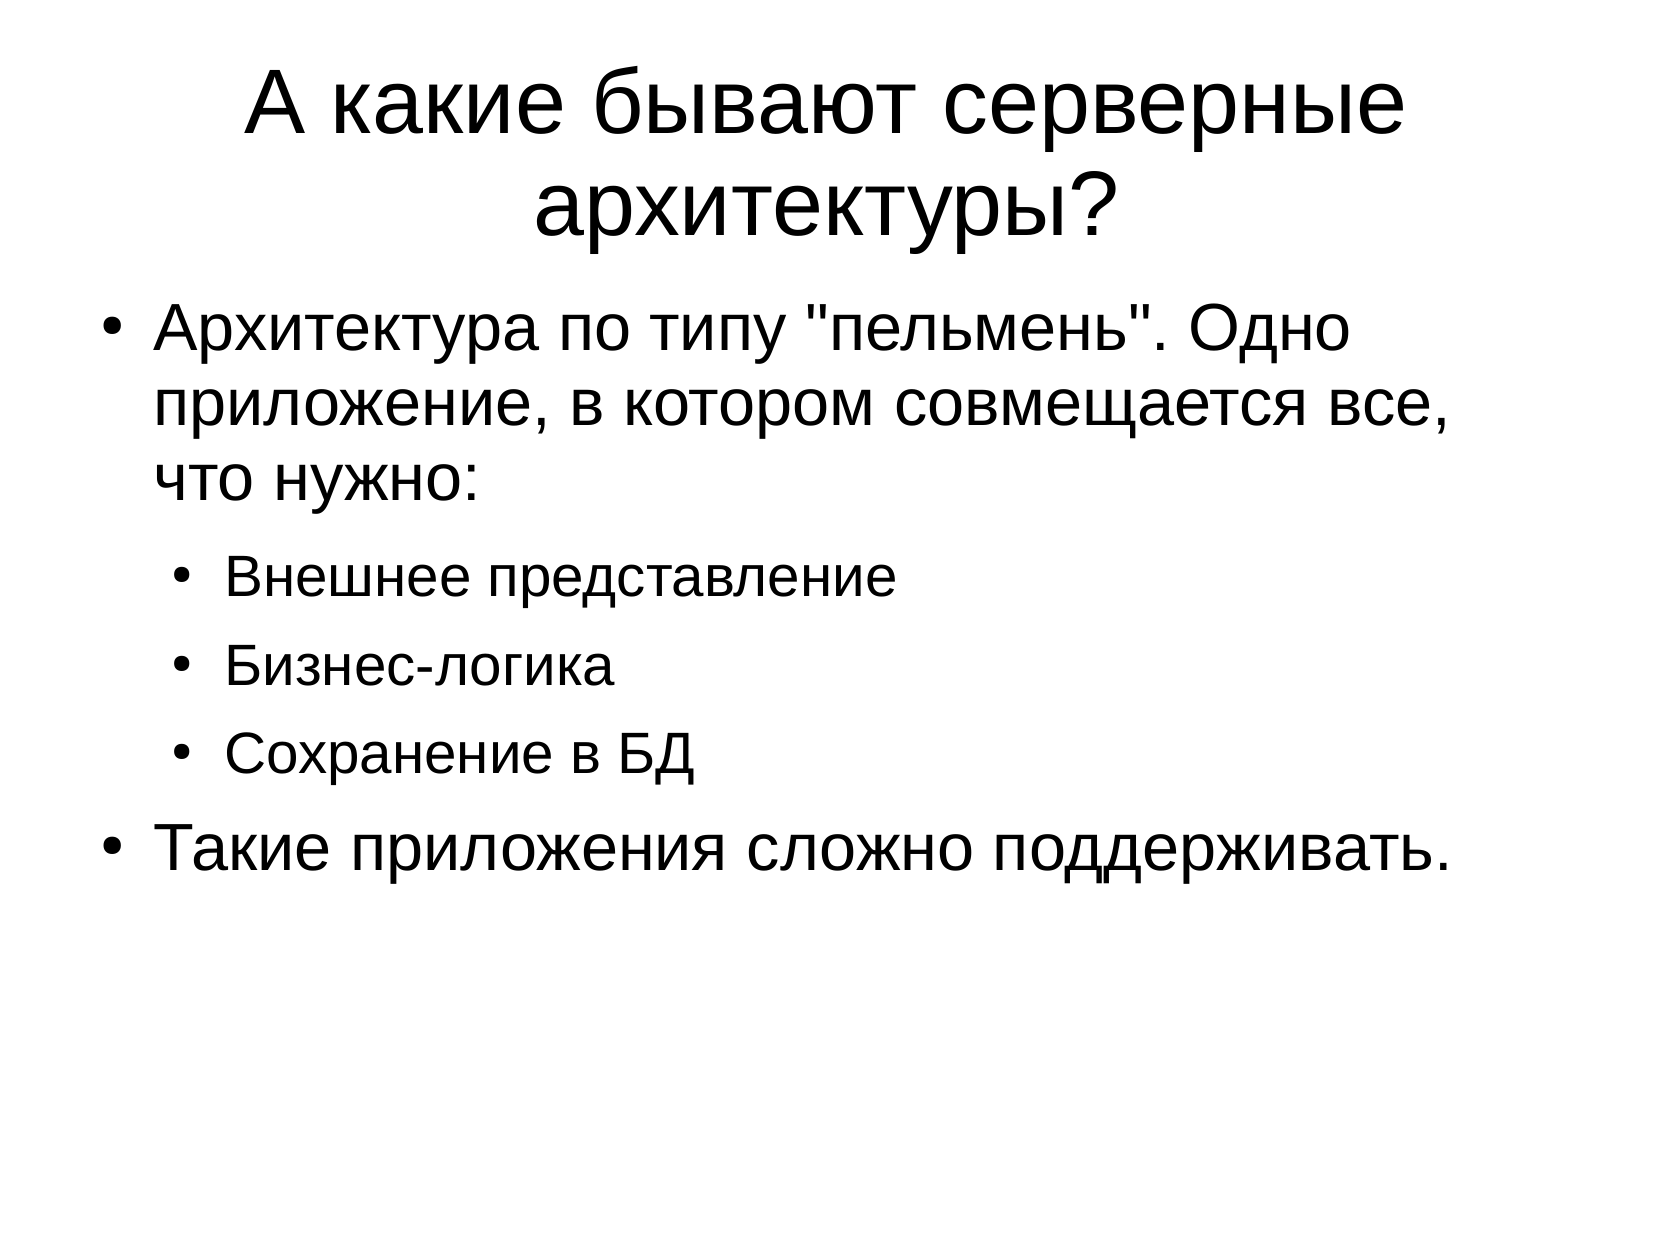

# А какие бывают серверные архитектуры?
Архитектура по типу "пельмень". Одно приложение, в котором совмещается все, что нужно:
Внешнее представление
Бизнес-логика
Сохранение в БД
Такие приложения сложно поддерживать.